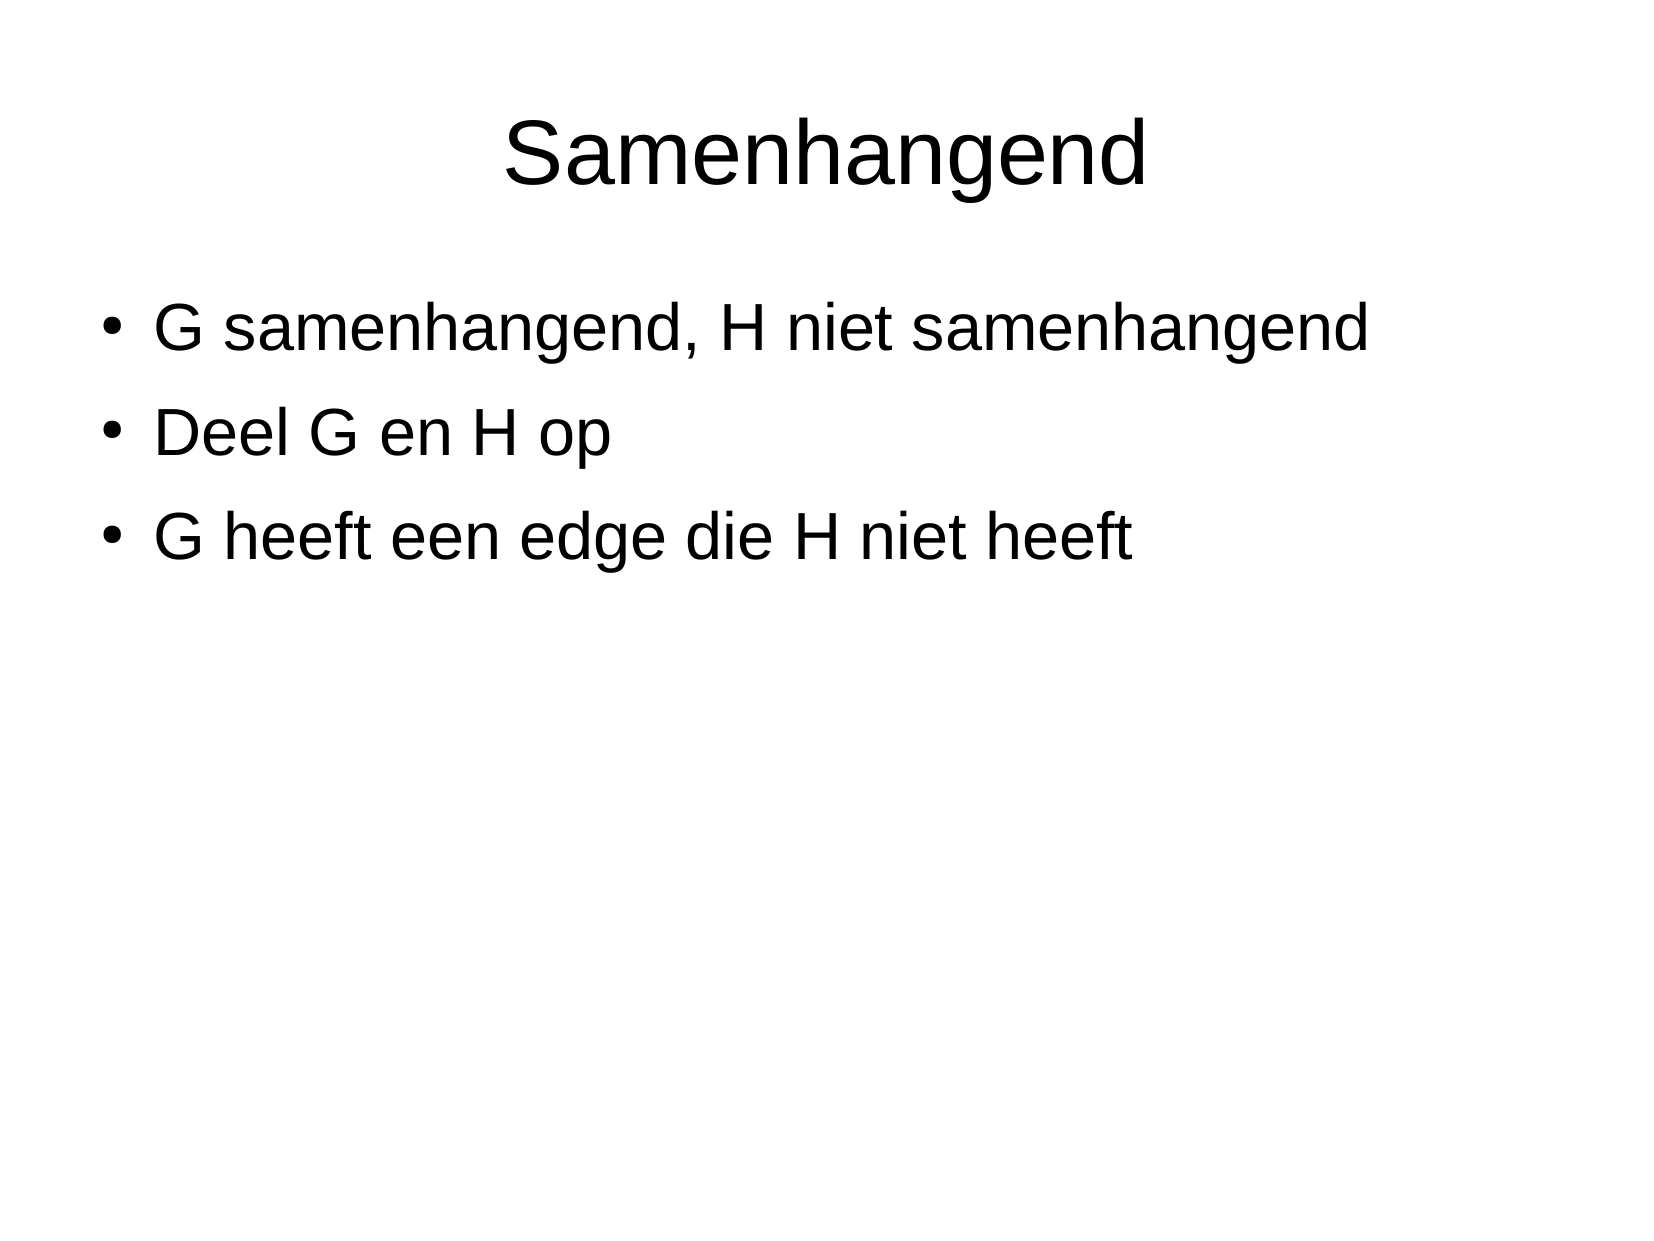

# Samenhangend
G samenhangend, H niet samenhangend
Deel G en H op
G heeft een edge die H niet heeft